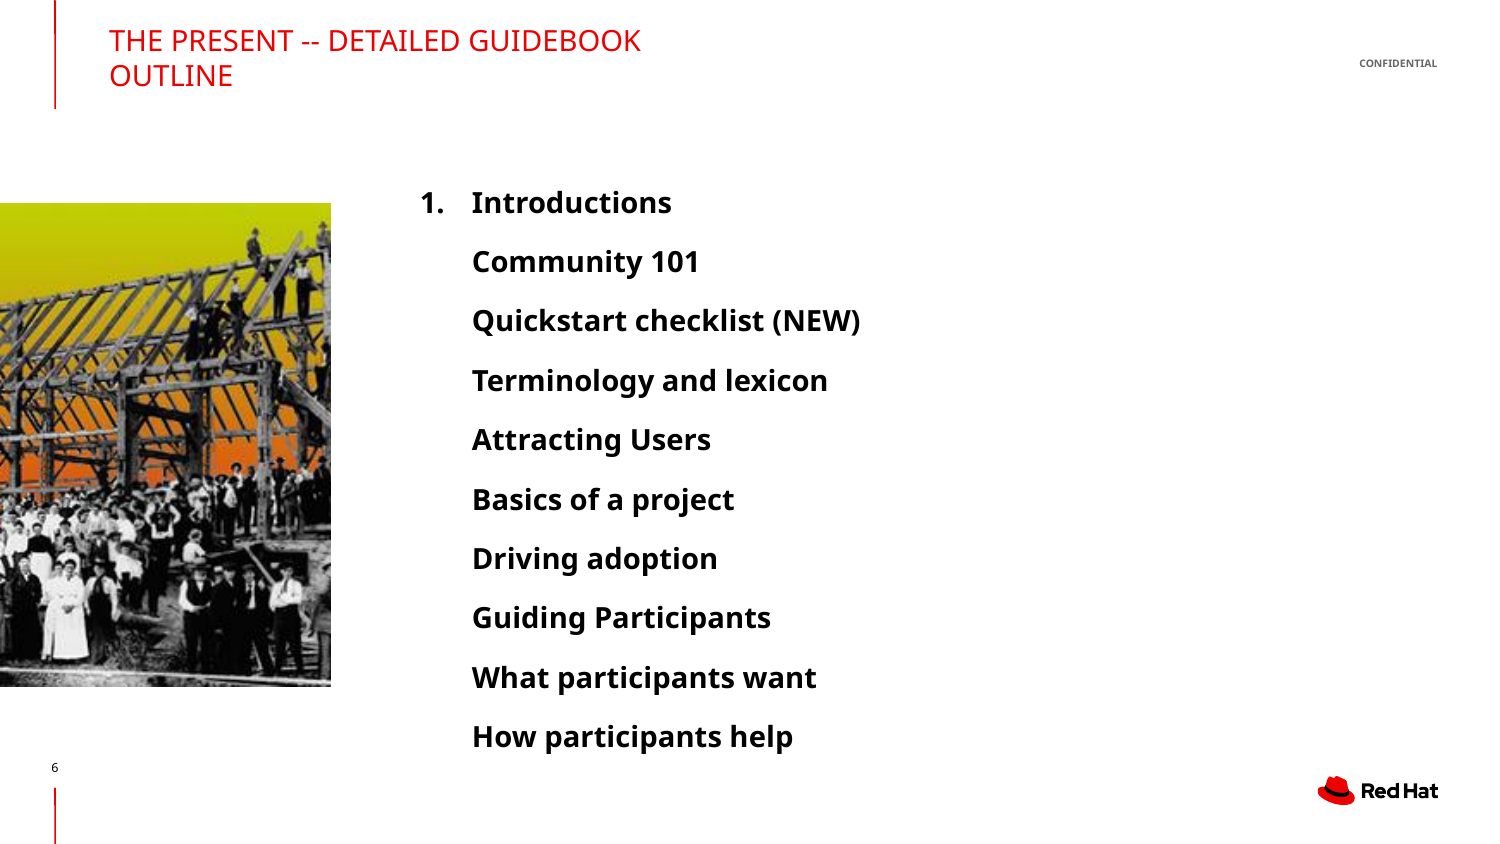

# THE PRESENT -- DETAILED GUIDEBOOK OUTLINE
Introductions
Community 101
Quickstart checklist (NEW)
Terminology and lexicon
Attracting Users
Basics of a project
Driving adoption
Guiding Participants
What participants want
How participants help